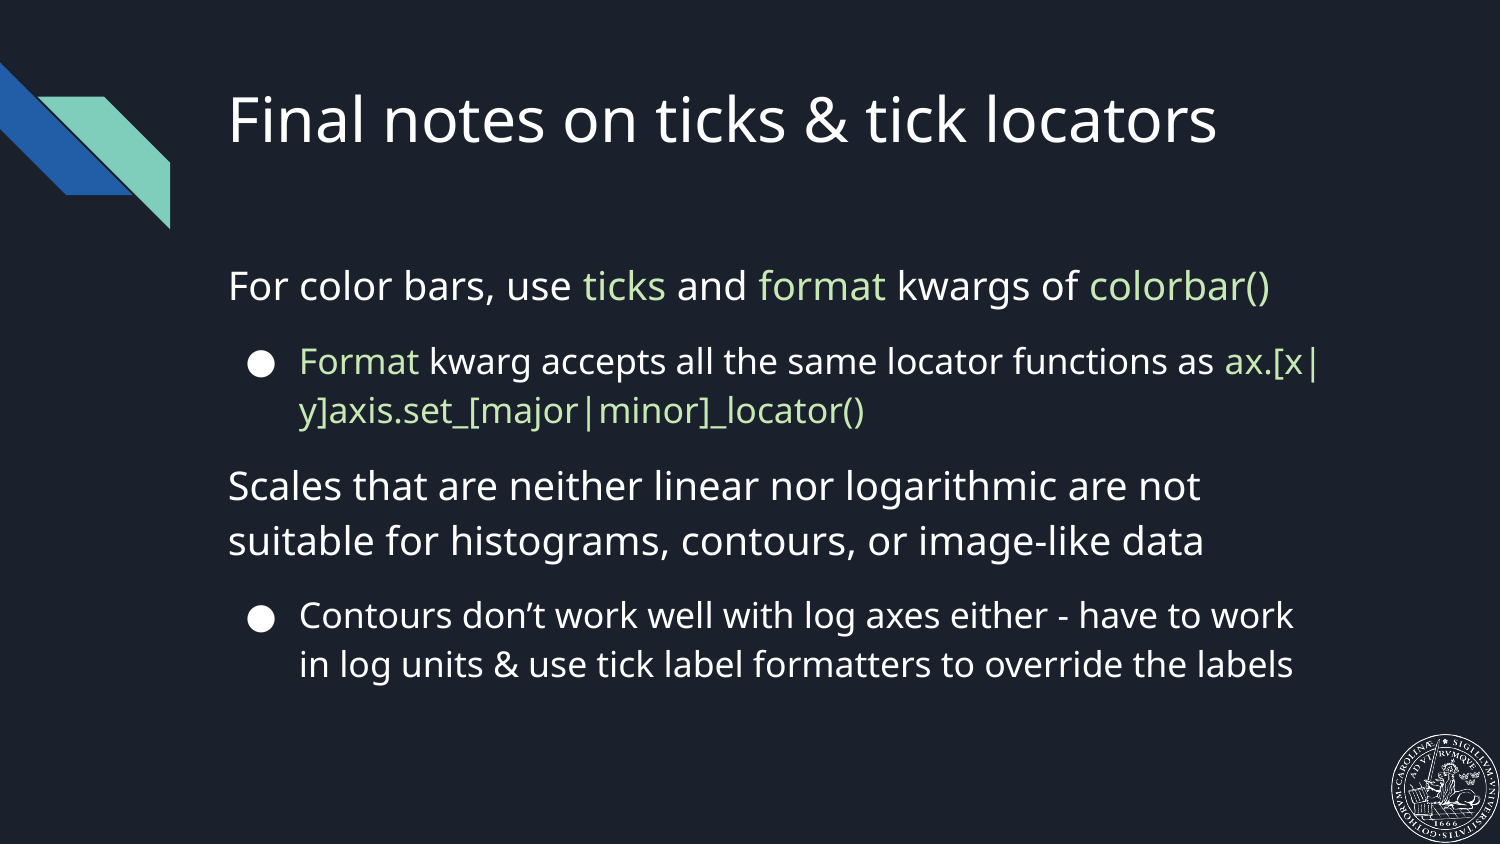

Final notes on ticks & tick locators
# For color bars, use ticks and format kwargs of colorbar()
Format kwarg accepts all the same locator functions as ax.[x|y]axis.set_[major|minor]_locator()
Scales that are neither linear nor logarithmic are not suitable for histograms, contours, or image-like data
Contours don’t work well with log axes either - have to work in log units & use tick label formatters to override the labels